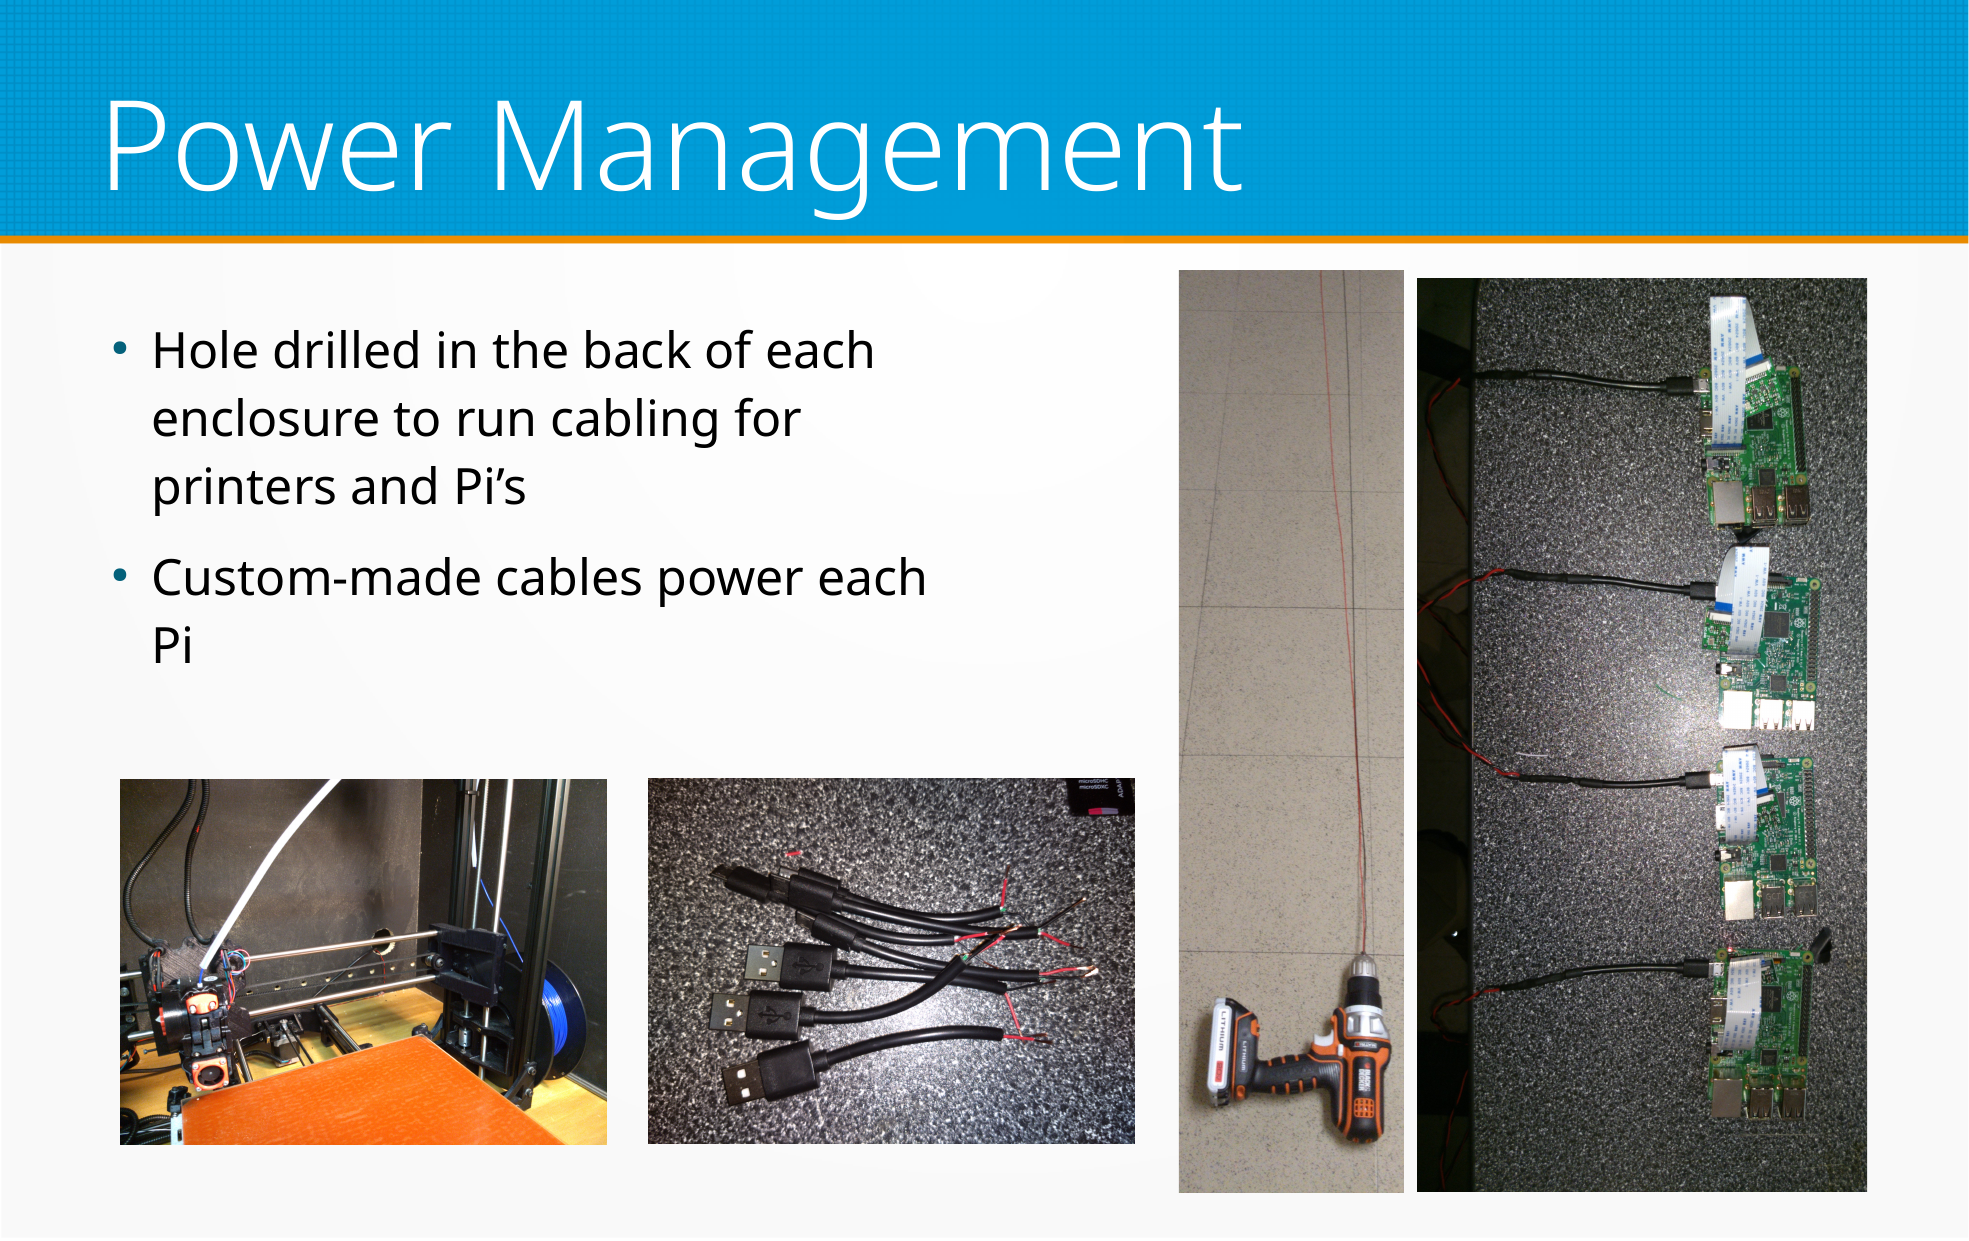

# Power Management
Hole drilled in the back of each enclosure to run cabling for printers and Pi’s
Custom-made cables power each Pi